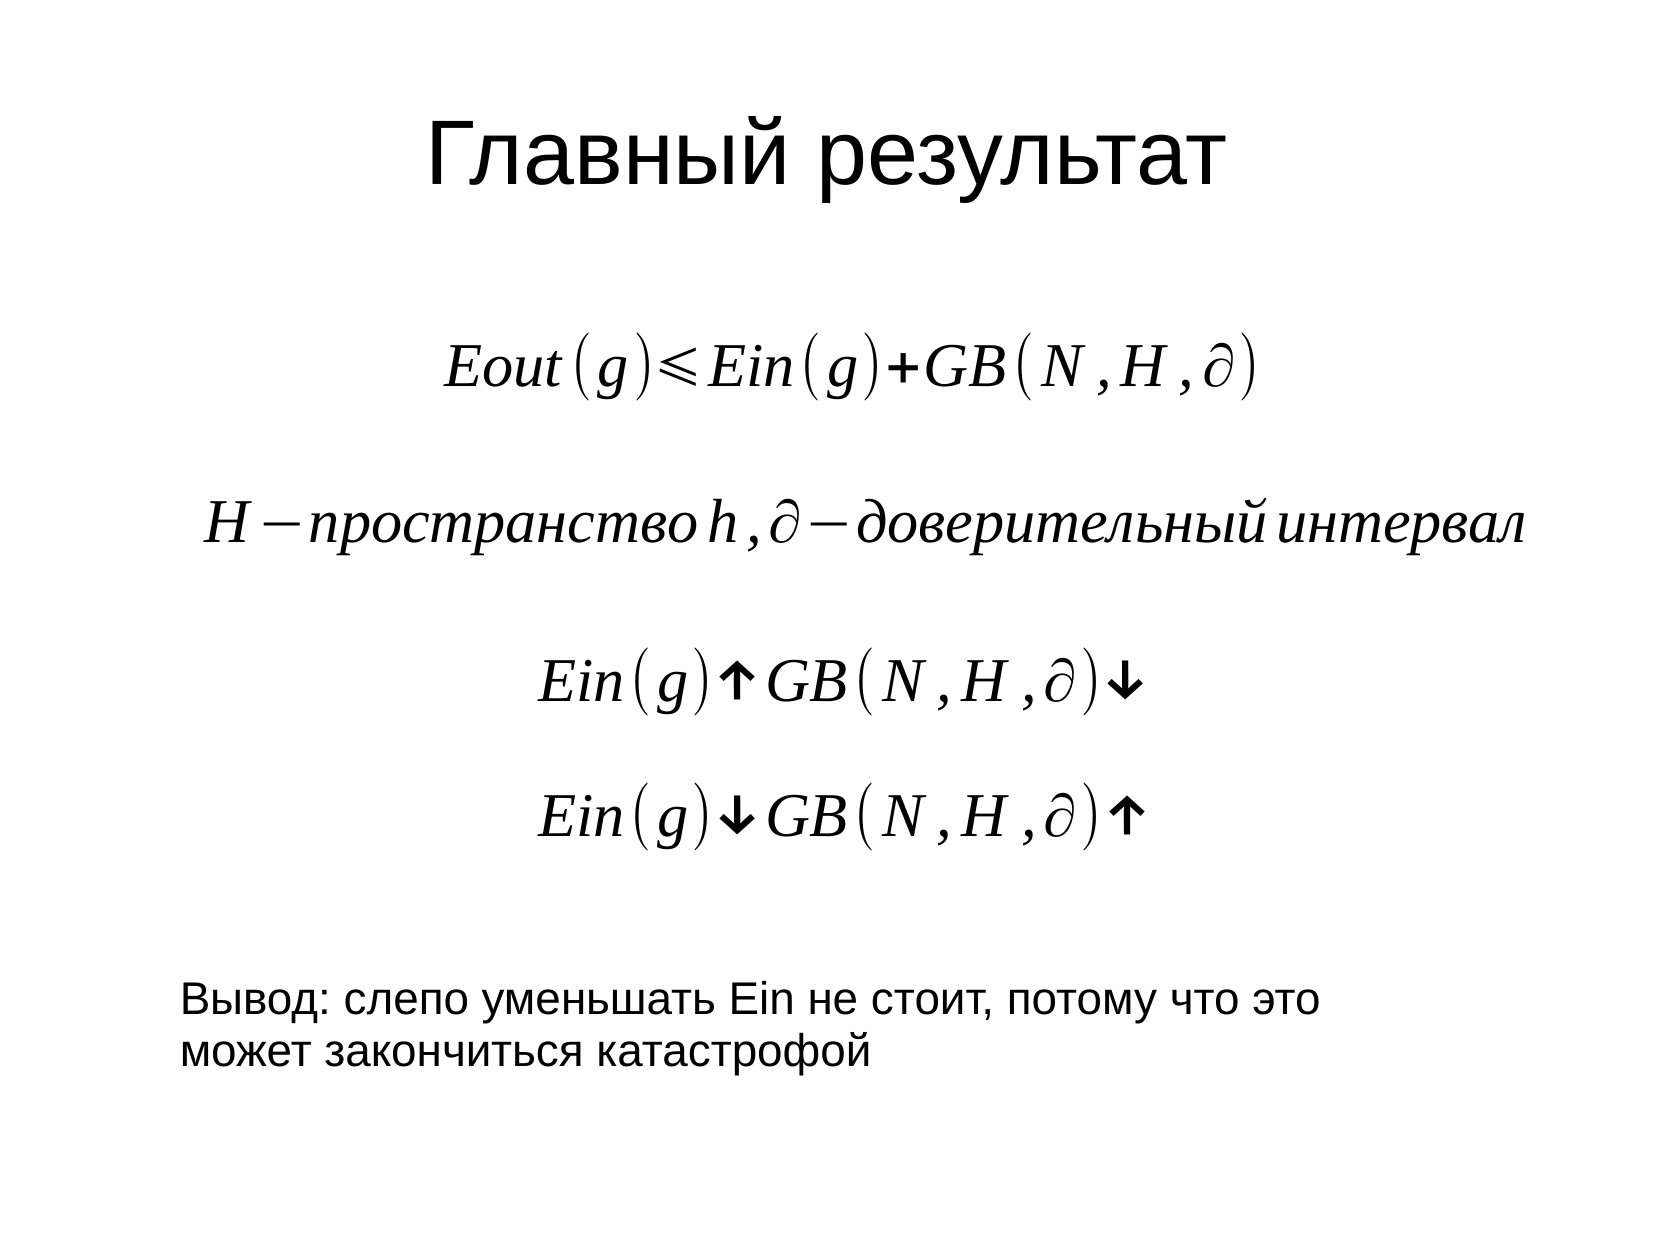

# Главный результат
Вывод: слепо уменьшать Ein не стоит, потому что это может закончиться катастрофой